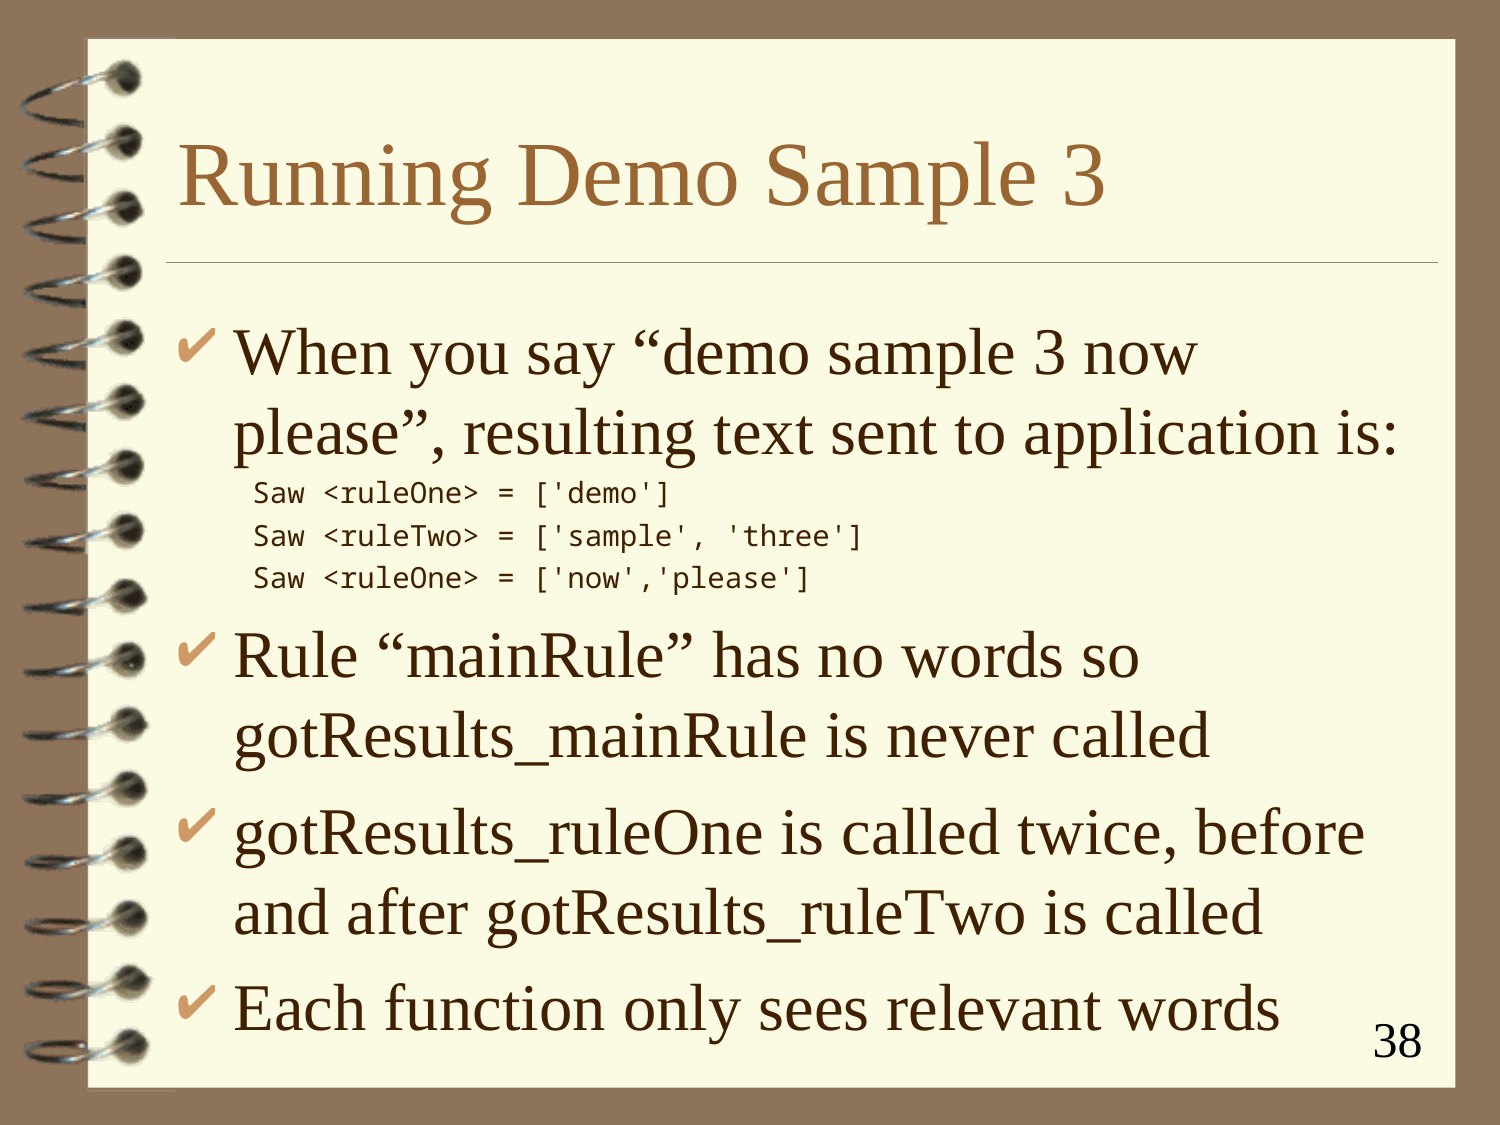

# Running Demo Sample 3
When you say “demo sample 3 now please”, resulting text sent to application is:
Saw <ruleOne> = ['demo']
Saw <ruleTwo> = ['sample', 'three']
Saw <ruleOne> = ['now','please']
Rule “mainRule” has no words so gotResults_mainRule is never called
gotResults_ruleOne is called twice, before and after gotResults_ruleTwo is called
Each function only sees relevant words
38